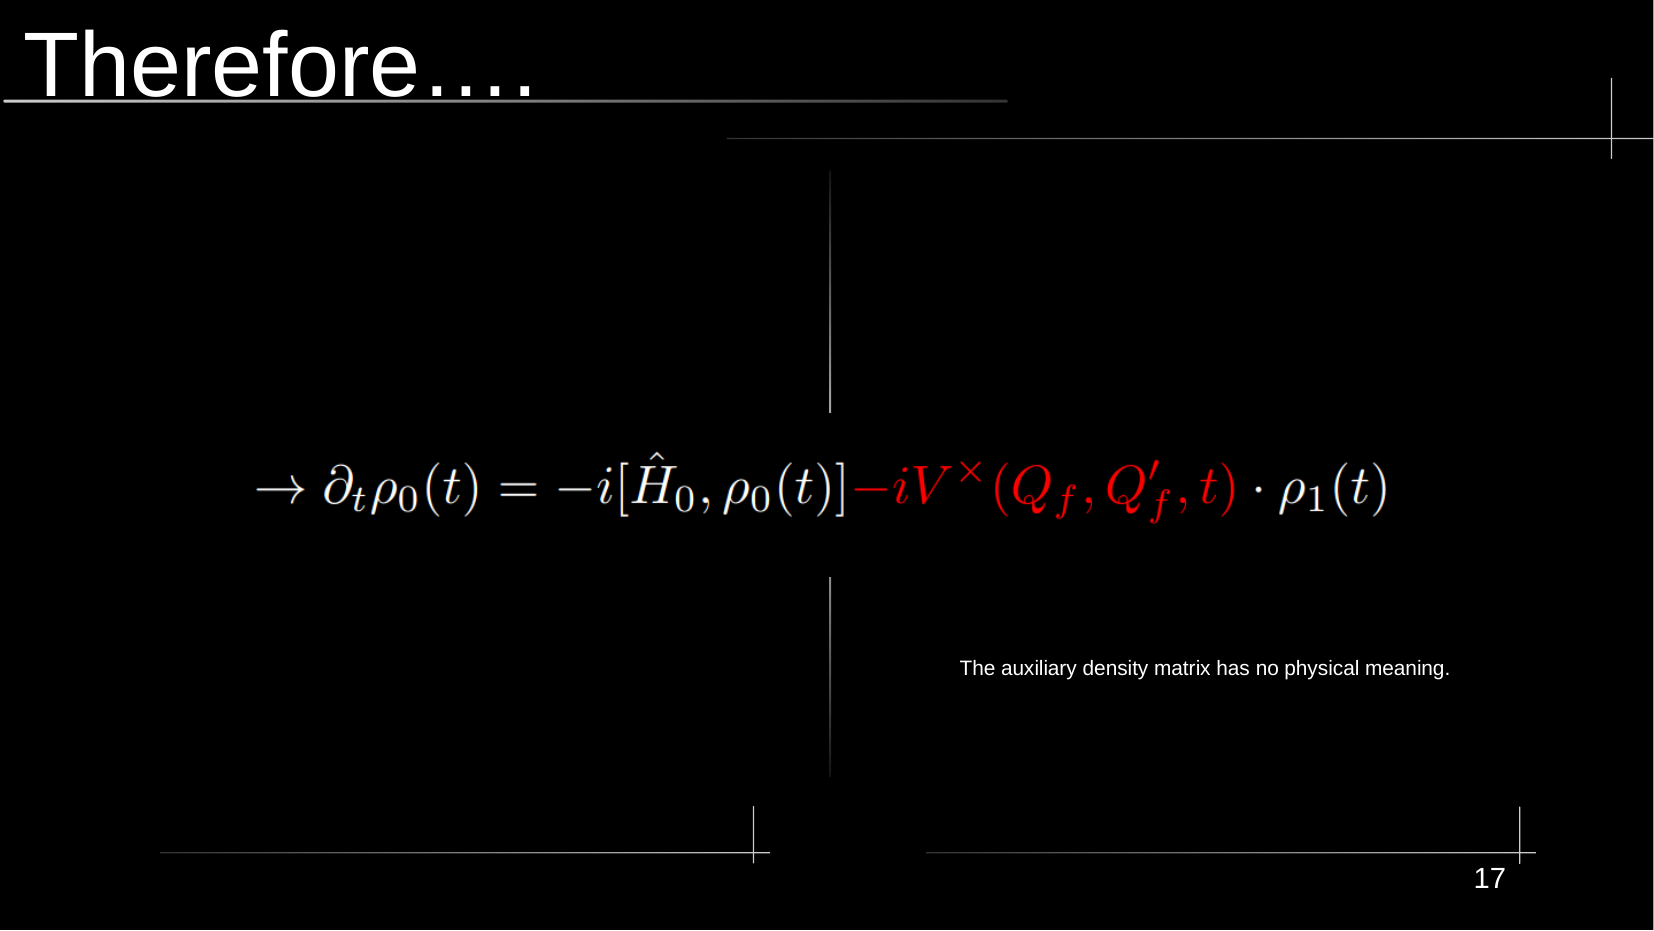

# Therefore….
The auxiliary density matrix has no physical meaning.
17